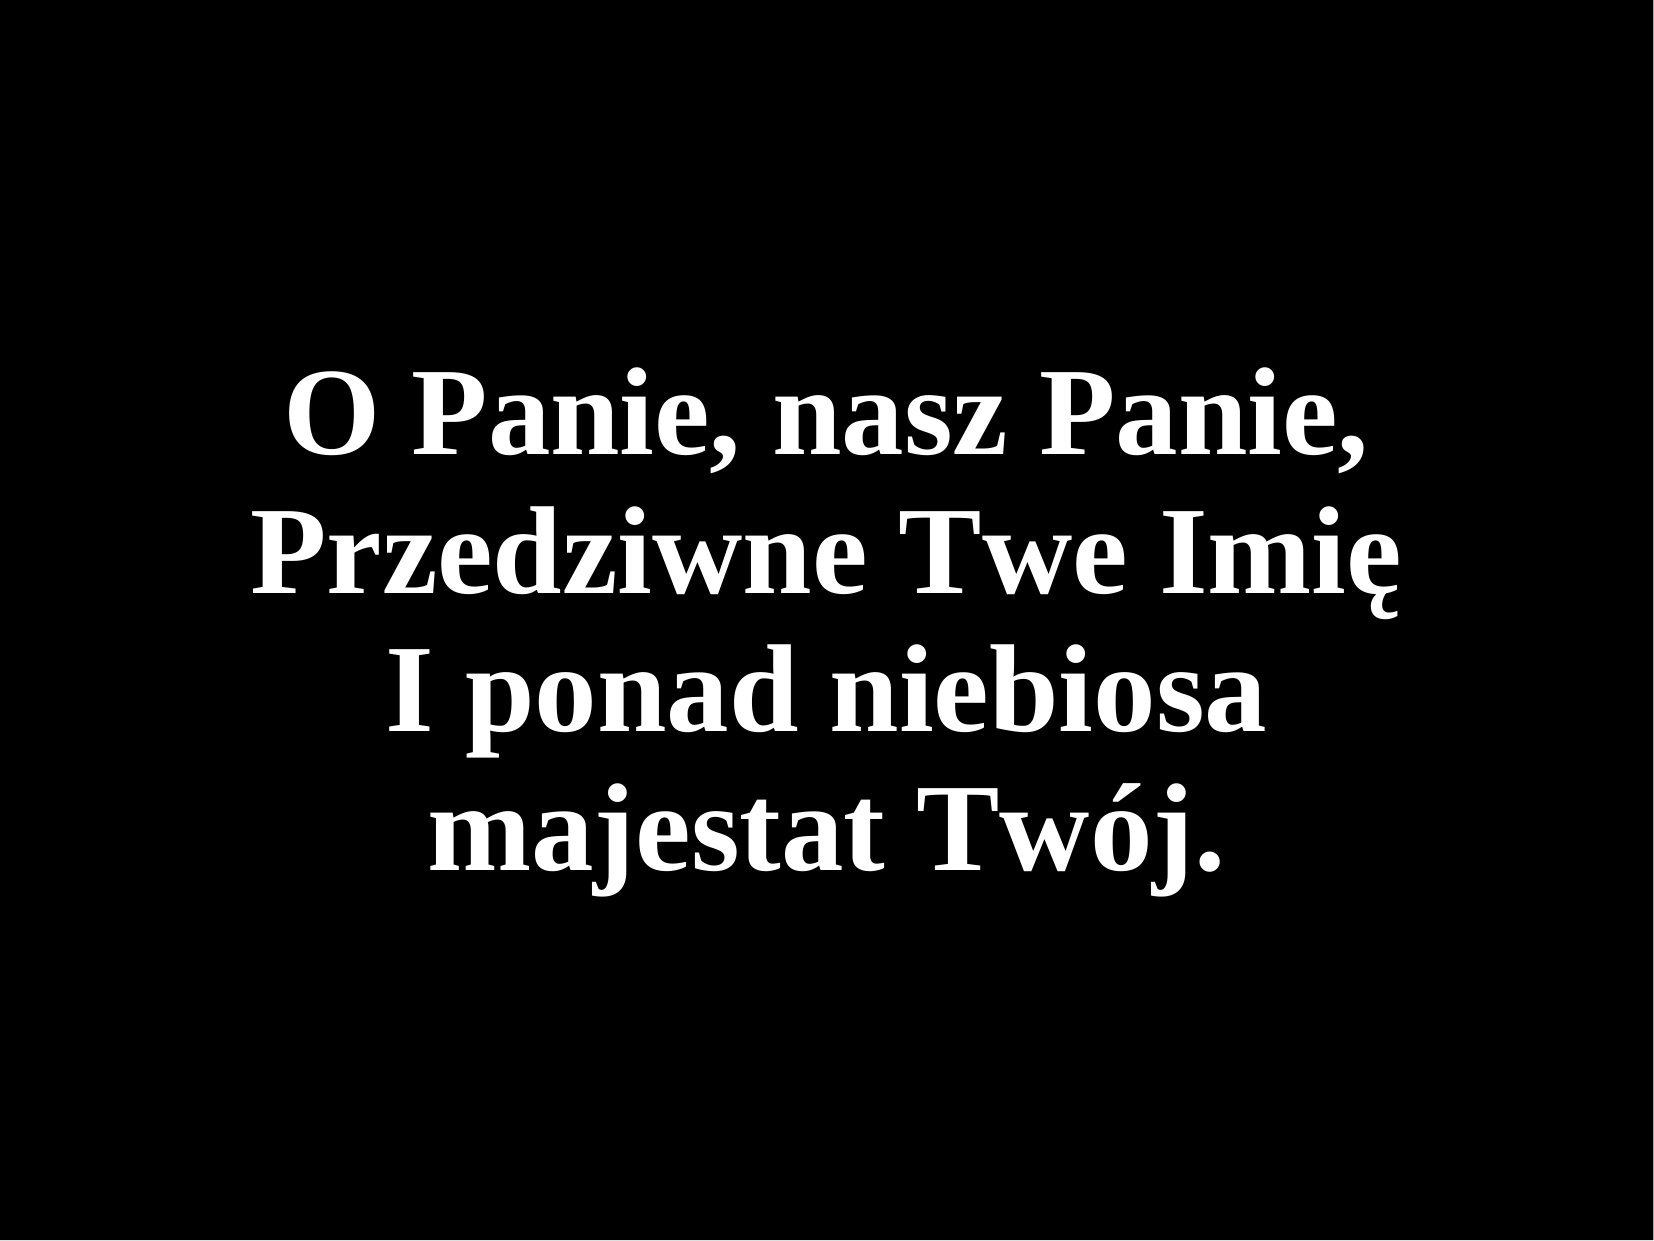

# O Panie, nasz Panie, Przedziwne Twe Imię I ponad niebiosa majestat Twój.